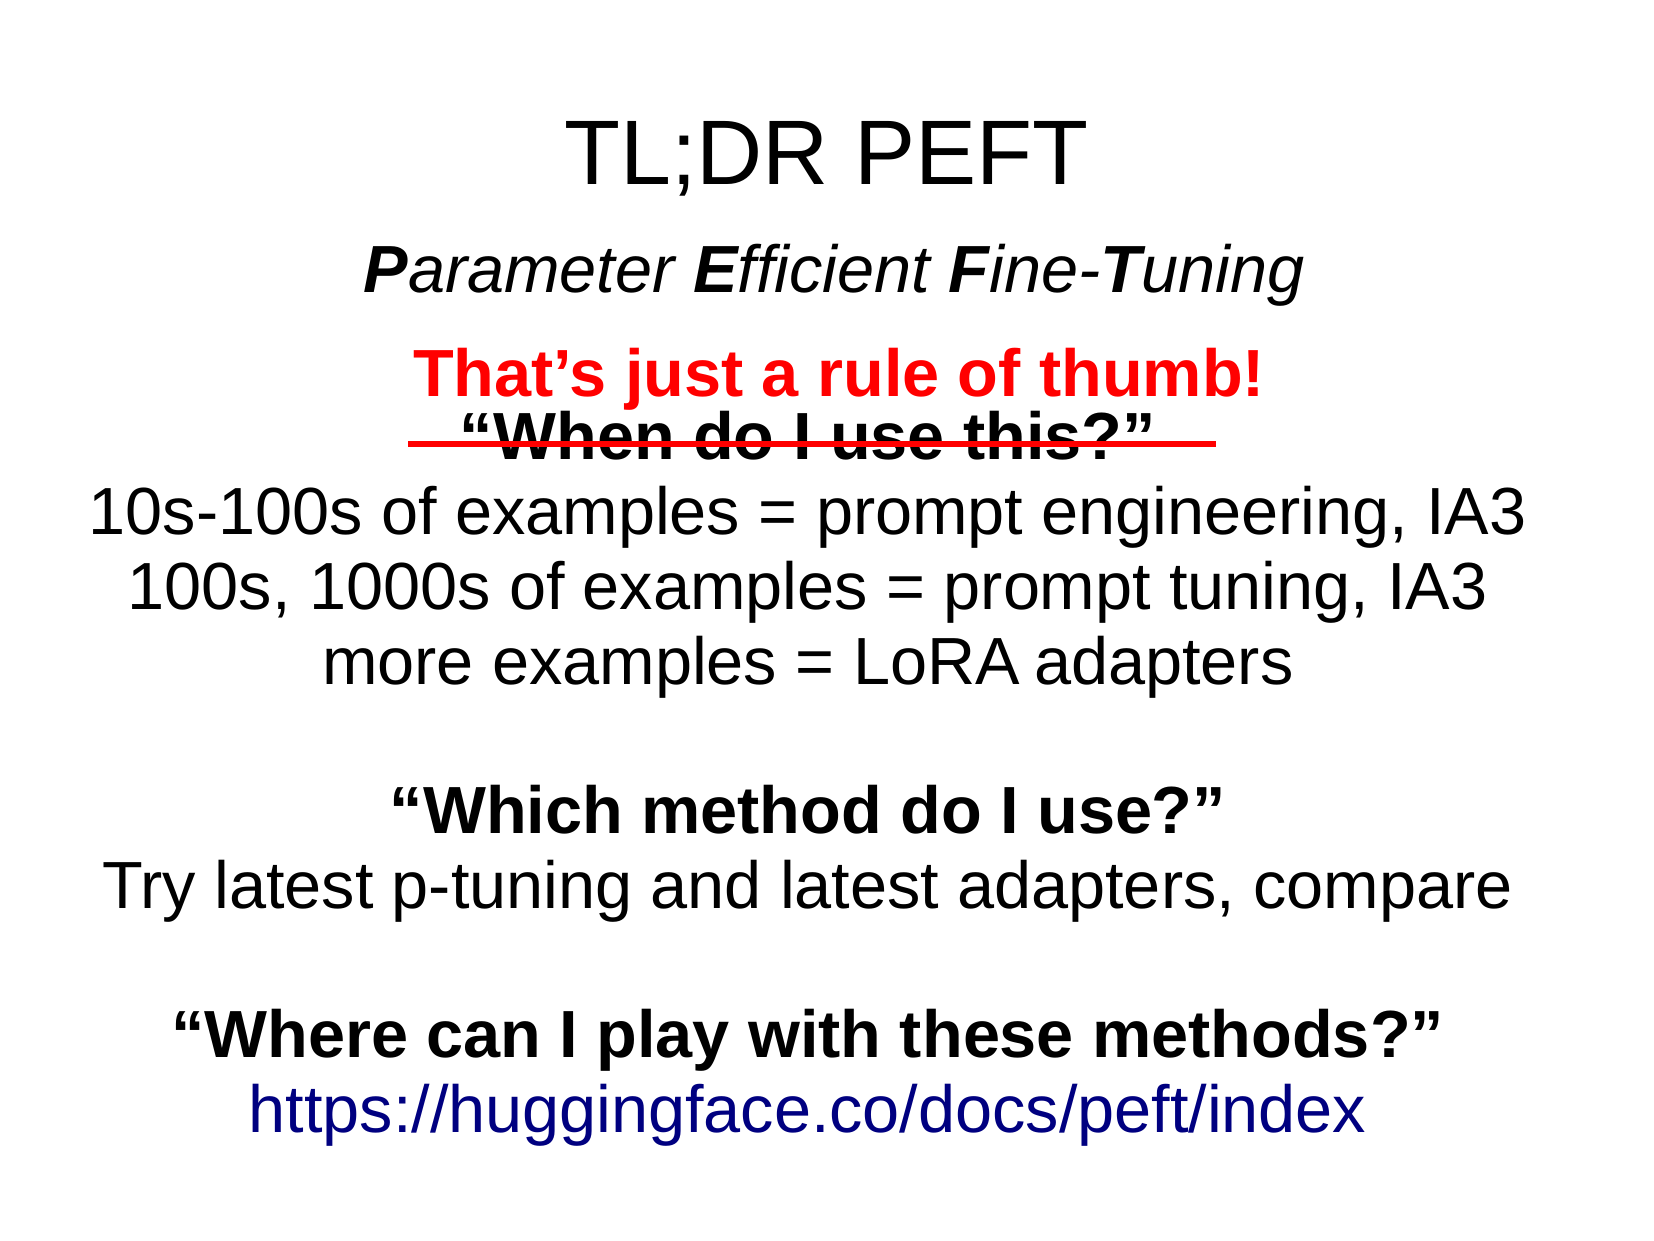

# TL;DR PEFT
Parameter Efficient Fine-Tuning
That’s just a rule of thumb!
“When do I use this?”
10s-100s of examples = prompt engineering, IA3
100s, 1000s of examples = prompt tuning, IA3
more examples = LoRA adapters
“Which method do I use?”
Try latest p-tuning and latest adapters, compare
“Where can I play with these methods?”
https://huggingface.co/docs/peft/index